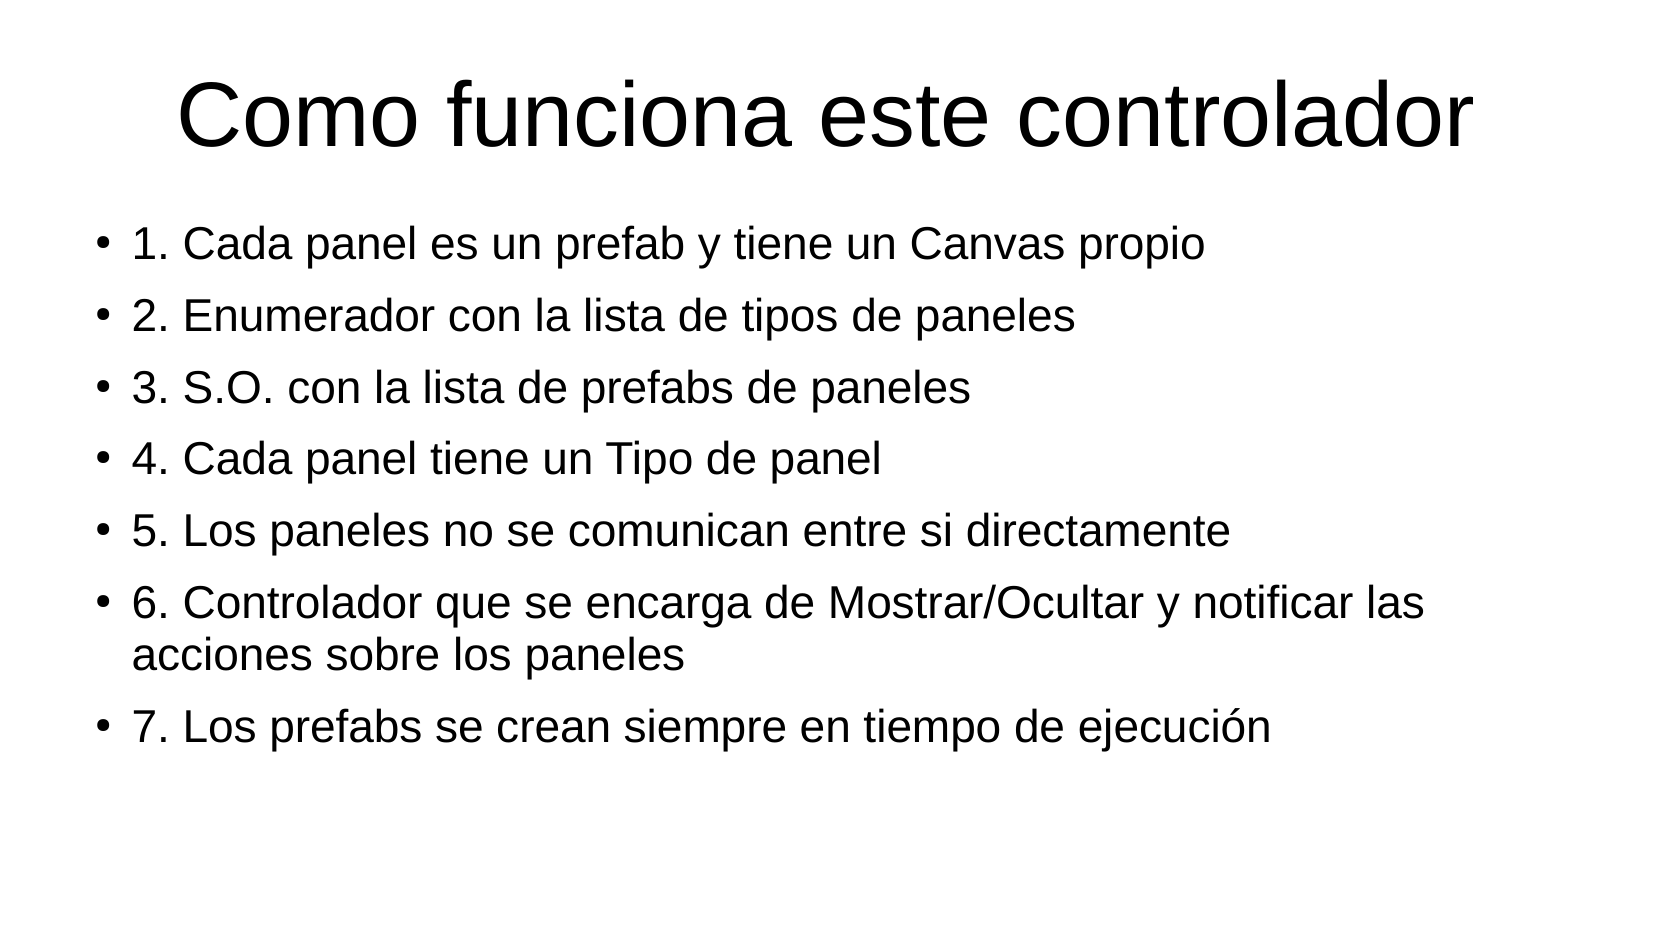

# Como funciona este controlador
1. Cada panel es un prefab y tiene un Canvas propio
2. Enumerador con la lista de tipos de paneles
3. S.O. con la lista de prefabs de paneles
4. Cada panel tiene un Tipo de panel
5. Los paneles no se comunican entre si directamente
6. Controlador que se encarga de Mostrar/Ocultar y notificar las acciones sobre los paneles
7. Los prefabs se crean siempre en tiempo de ejecución